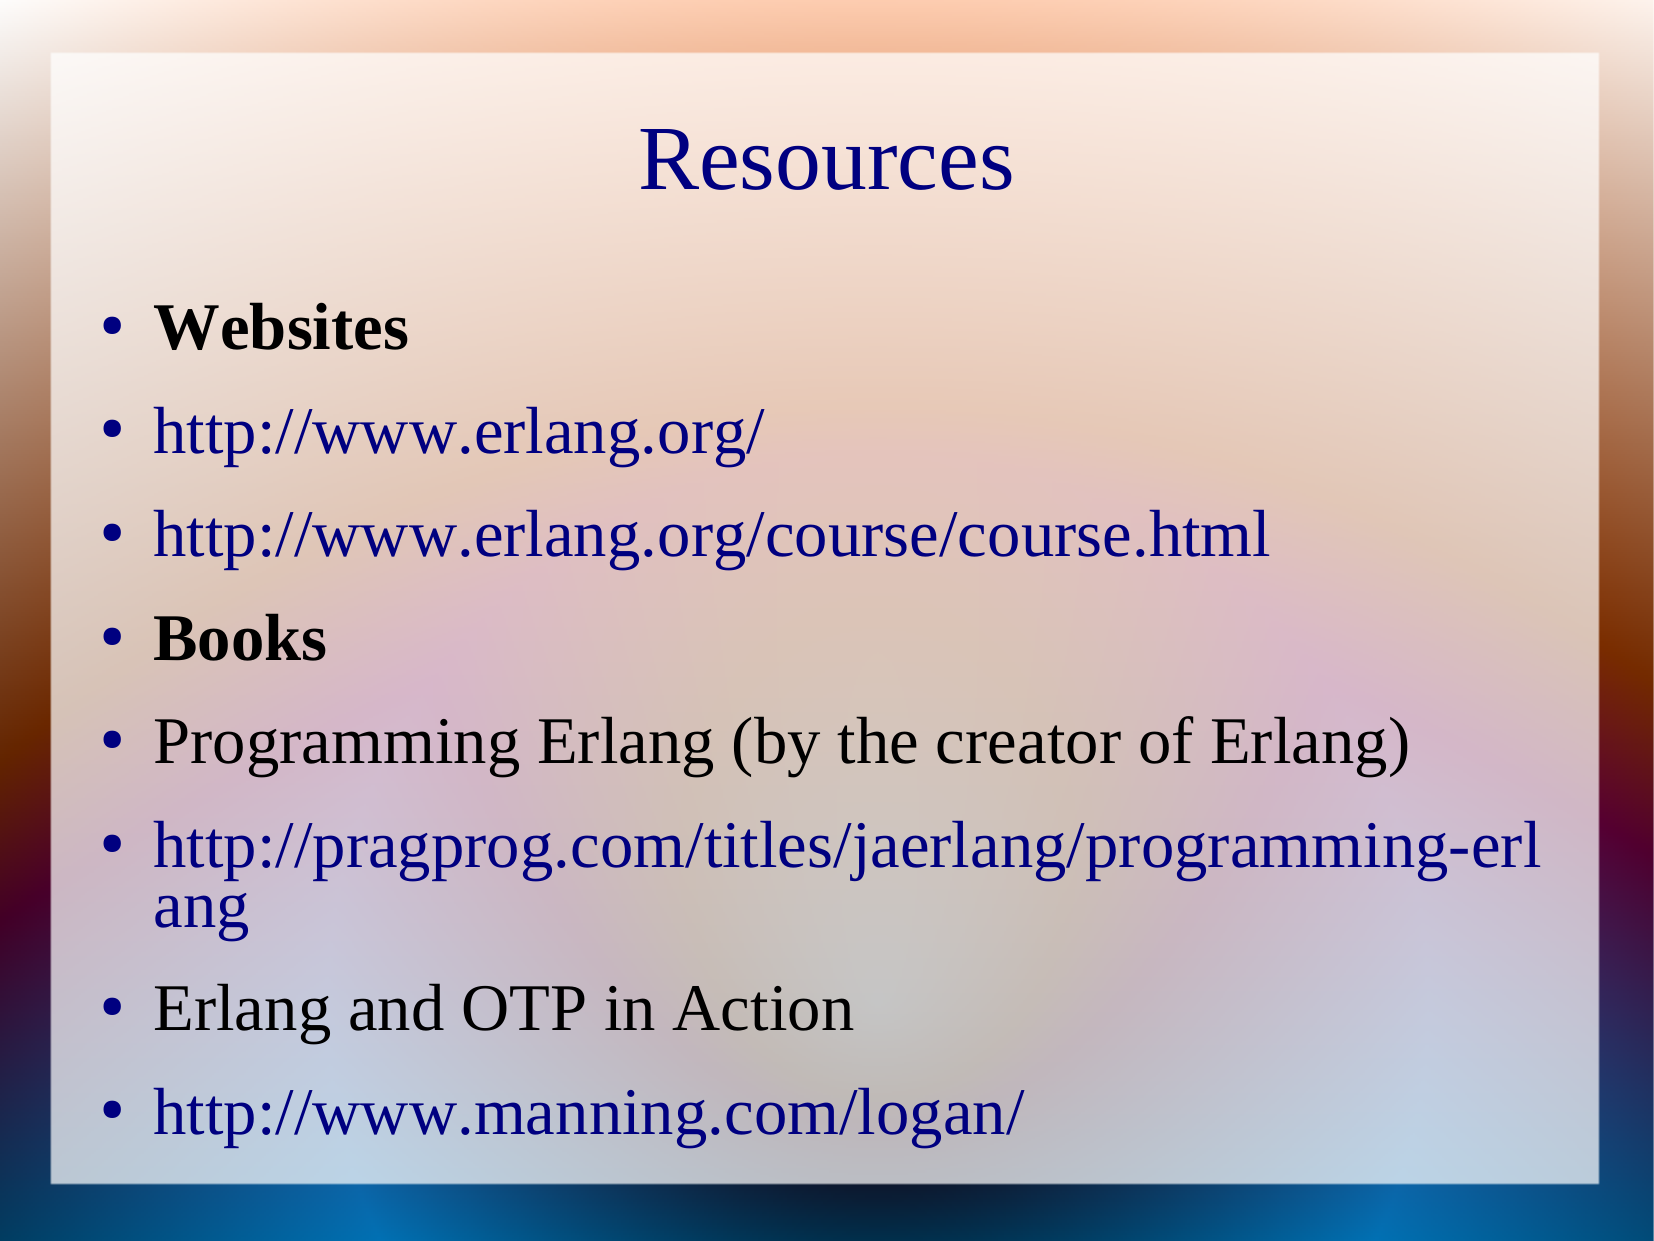

# Resources
Websites
http://www.erlang.org/
http://www.erlang.org/course/course.html
Books
Programming Erlang (by the creator of Erlang)
http://pragprog.com/titles/jaerlang/programming-erlang
Erlang and OTP in Action
http://www.manning.com/logan/